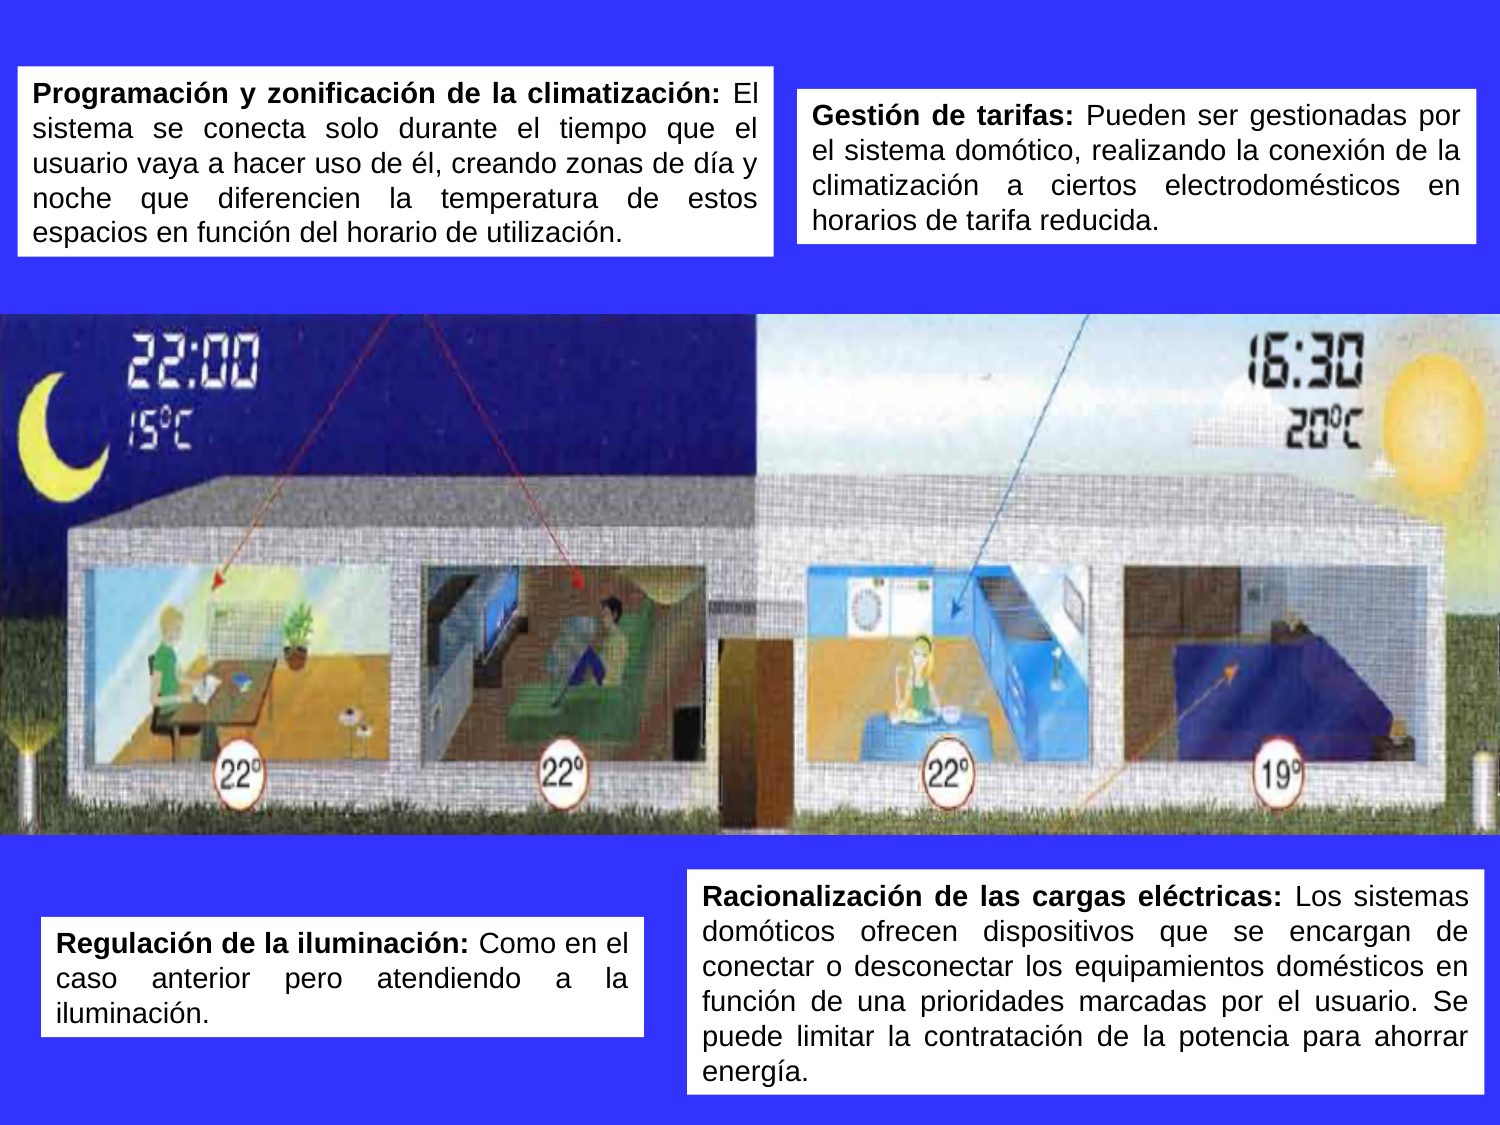

Programación y zonificación de la climatización: El sistema se conecta solo durante el tiempo que el usuario vaya a hacer uso de él, creando zonas de día y noche que diferencien la temperatura de estos espacios en función del horario de utilización.
Gestión de tarifas: Pueden ser gestionadas por el sistema domótico, realizando la conexión de la climatización a ciertos electrodomésticos en horarios de tarifa reducida.
Racionalización de las cargas eléctricas: Los sistemas domóticos ofrecen dispositivos que se encargan de conectar o desconectar los equipamientos domésticos en función de una prioridades marcadas por el usuario. Se puede limitar la contratación de la potencia para ahorrar energía.
Regulación de la iluminación: Como en el caso anterior pero atendiendo a la iluminación.